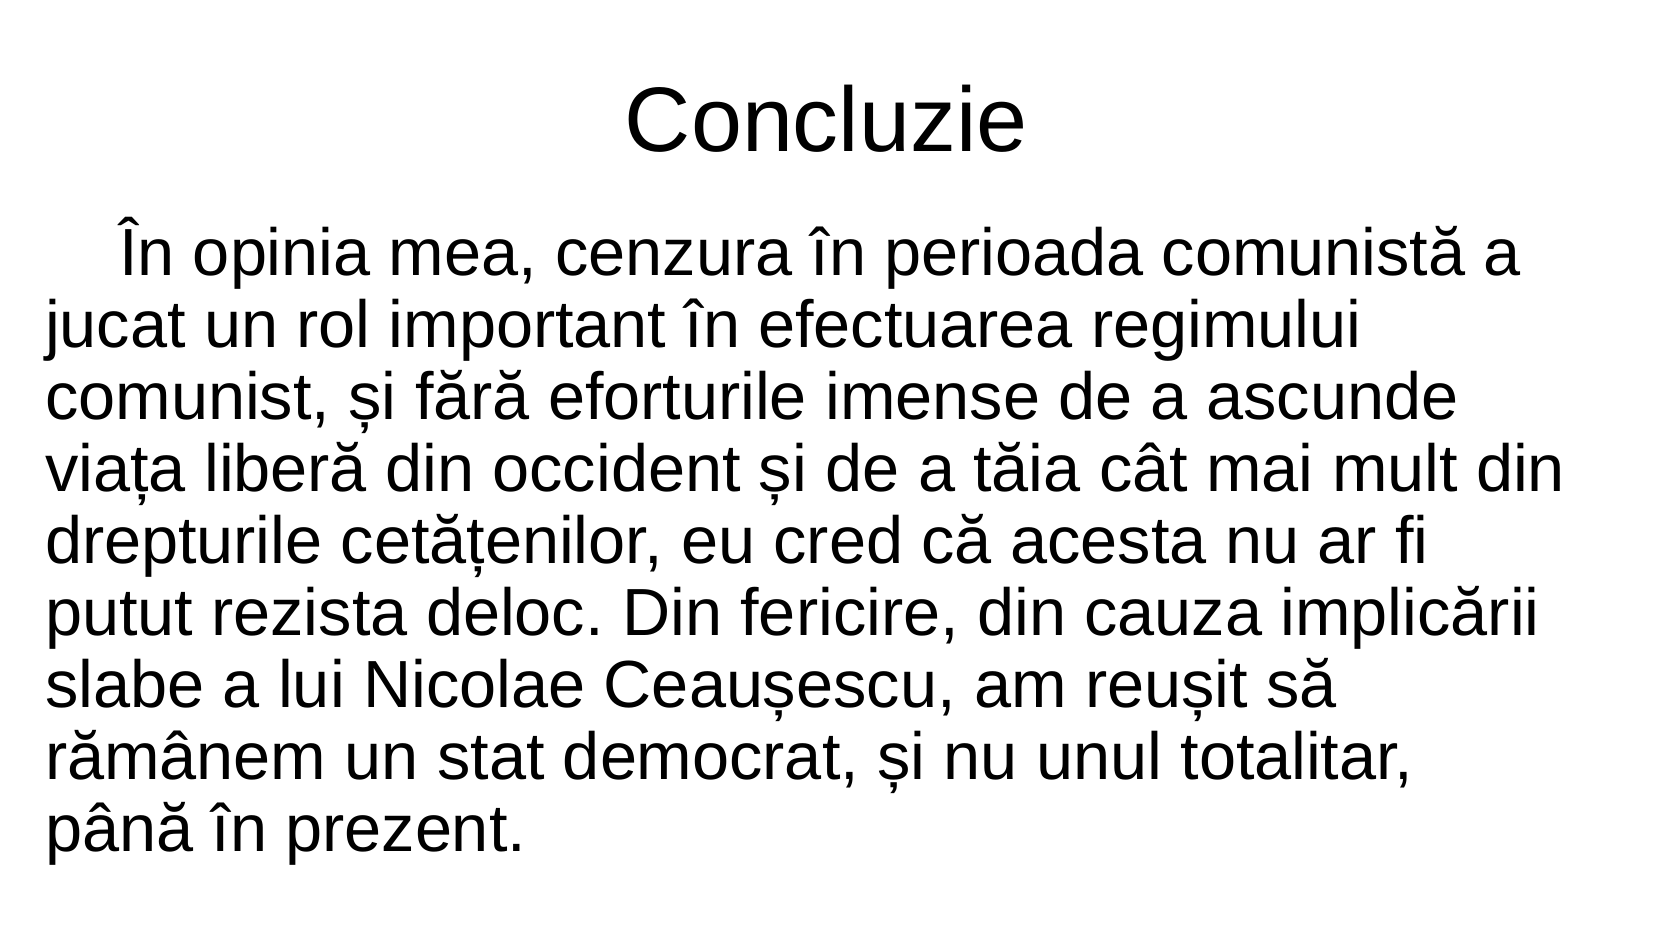

# Concluzie
 În opinia mea, cenzura în perioada comunistă a jucat un rol important în efectuarea regimului comunist, și fără eforturile imense de a ascunde viața liberă din occident și de a tăia cât mai mult din drepturile cetățenilor, eu cred că acesta nu ar fi putut rezista deloc. Din fericire, din cauza implicării slabe a lui Nicolae Ceaușescu, am reușit să rămânem un stat democrat, și nu unul totalitar, până în prezent.